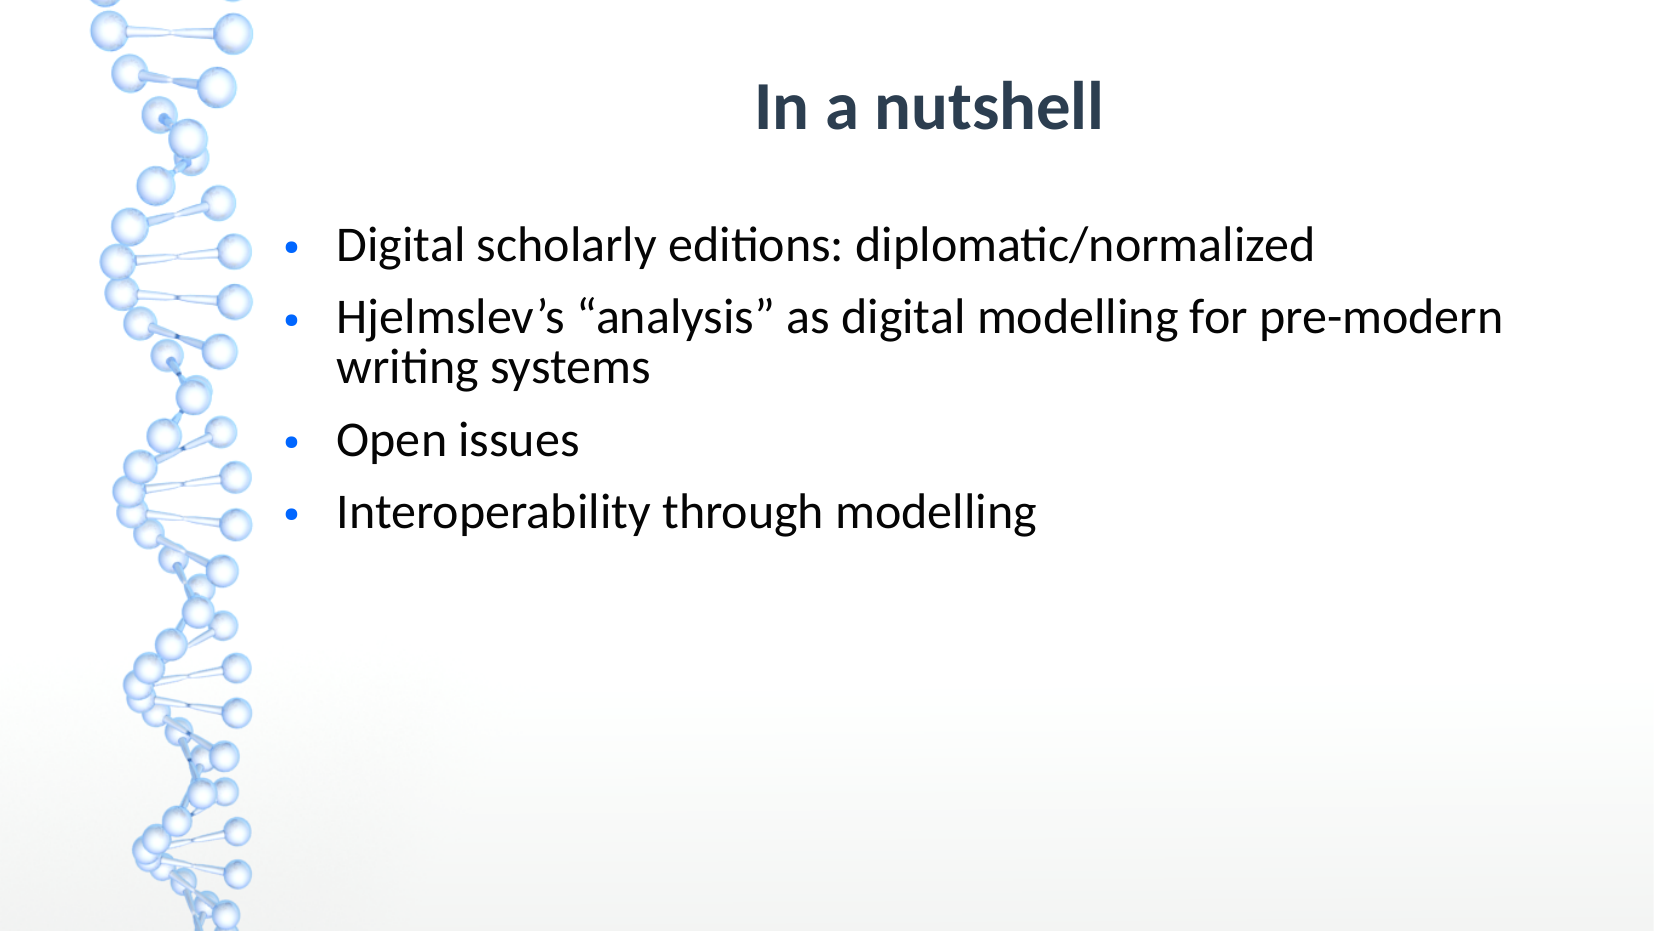

# In a nutshell
Digital scholarly editions: diplomatic/normalized
Hjelmslev’s “analysis” as digital modelling for pre-modern writing systems
Open issues
Interoperability through modelling